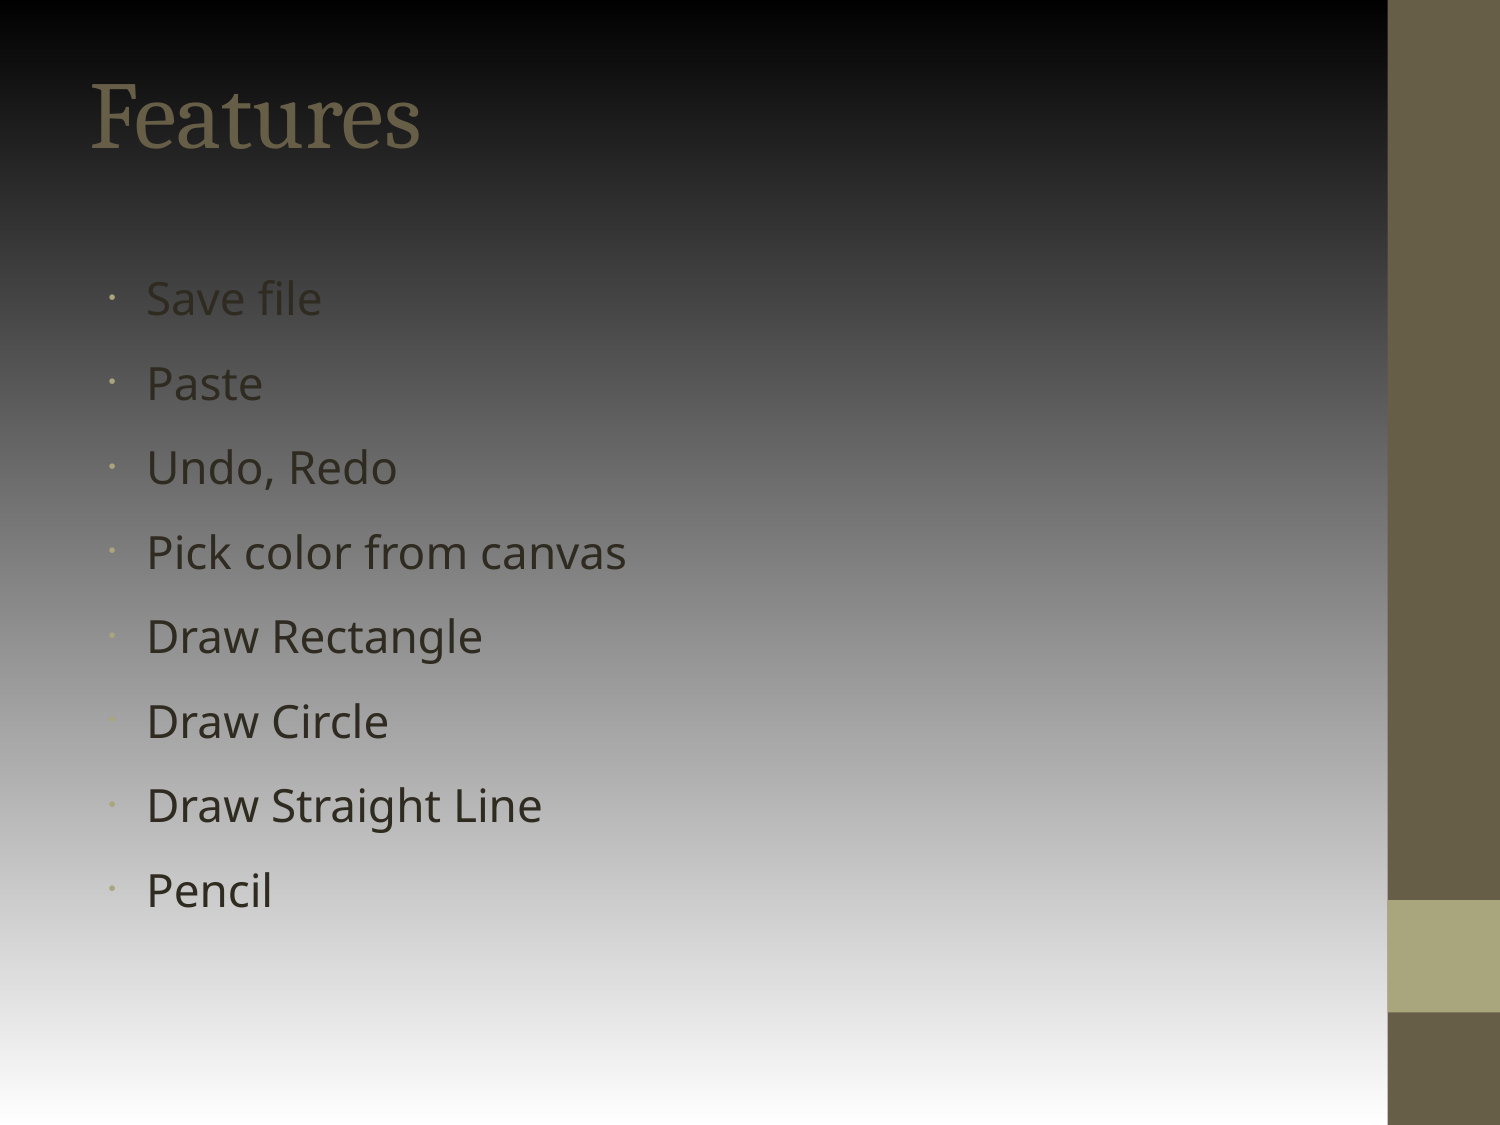

# Features
Save file
Paste
Undo, Redo
Pick color from canvas
Draw Rectangle
Draw Circle
Draw Straight Line
Pencil